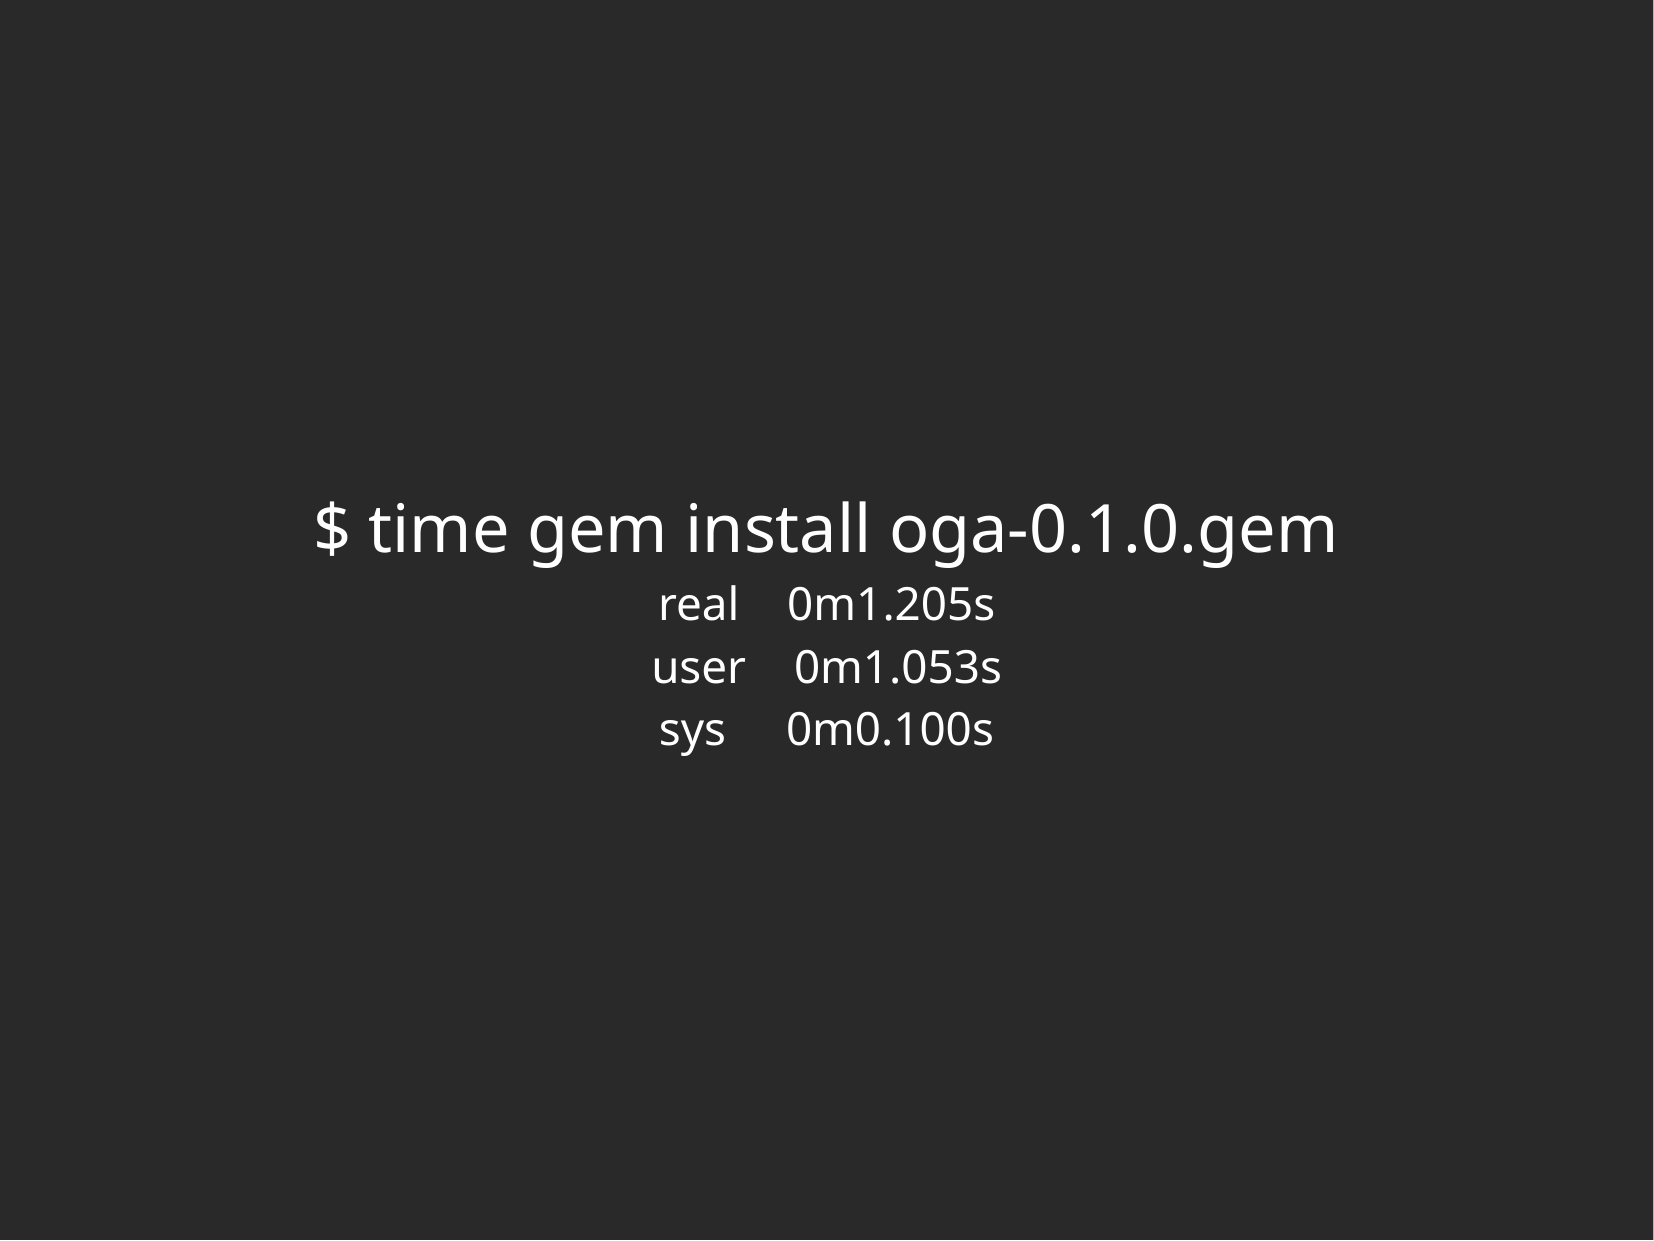

# $ time gem install oga-0.1.0.gem
real 0m1.205s
user 0m1.053s
sys 0m0.100s